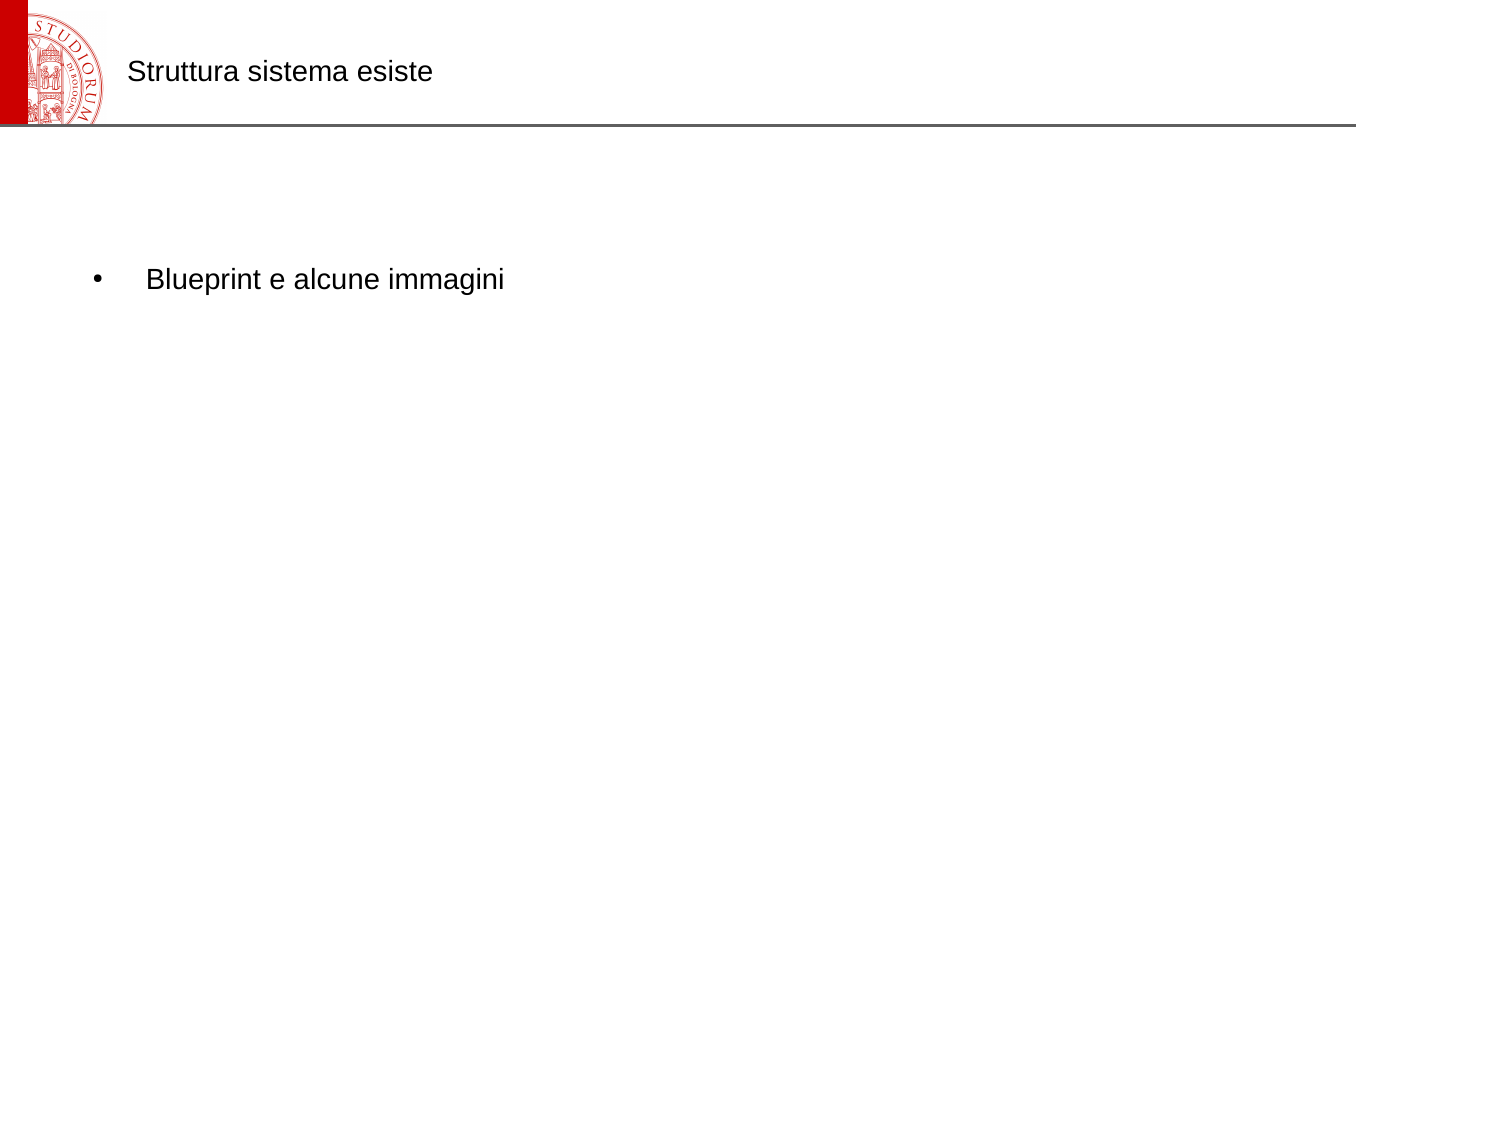

# Struttura sistema esiste
Blueprint e alcune immagini